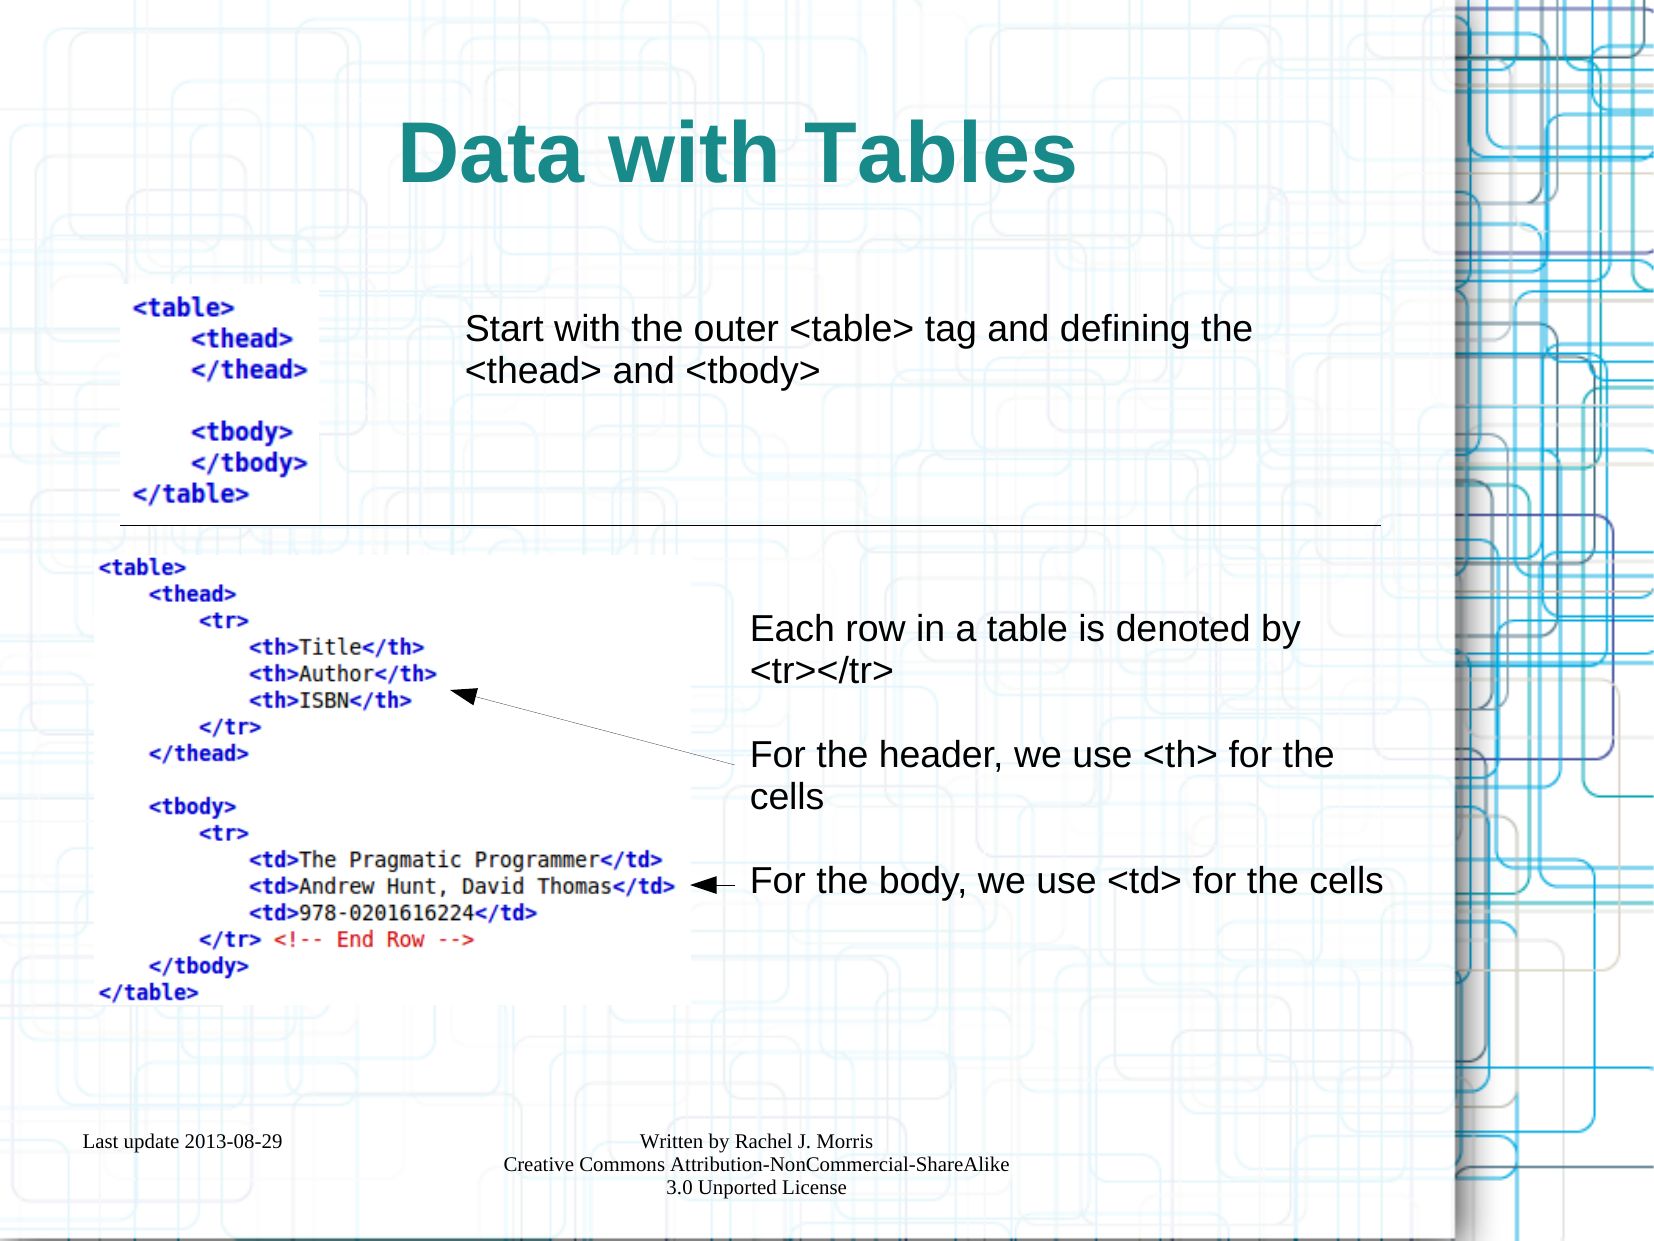

# Data with Tables
Start with the outer <table> tag and defining the <thead> and <tbody>
Each row in a table is denoted by <tr></tr>
For the header, we use <th> for the cells
For the body, we use <td> for the cells